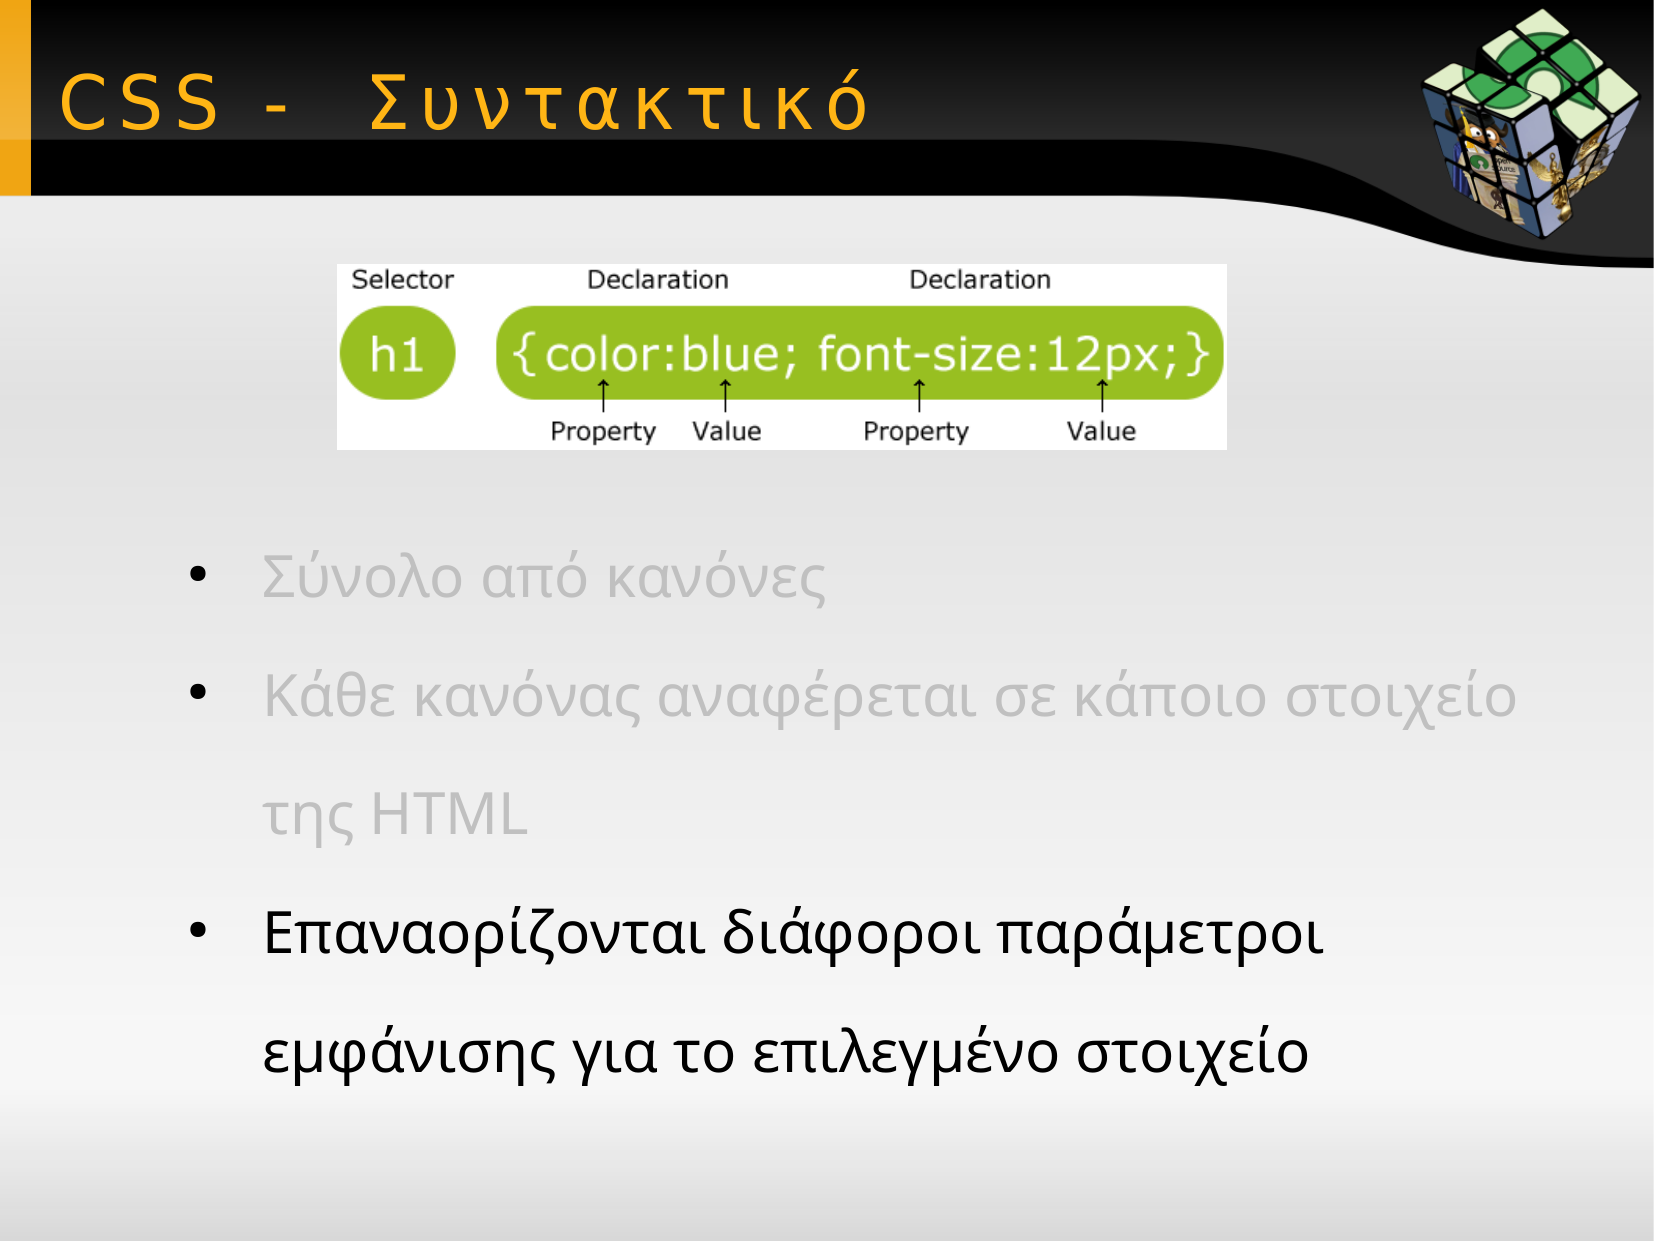

# CSS - Συντακτικό
Σύνολο από κανόνες
Κάθε κανόνας αναφέρεται σε κάποιο στοιχείο της HTML
Επαναορίζονται διάφοροι παράμετροι εμφάνισης για το επιλεγμένο στοιχείο